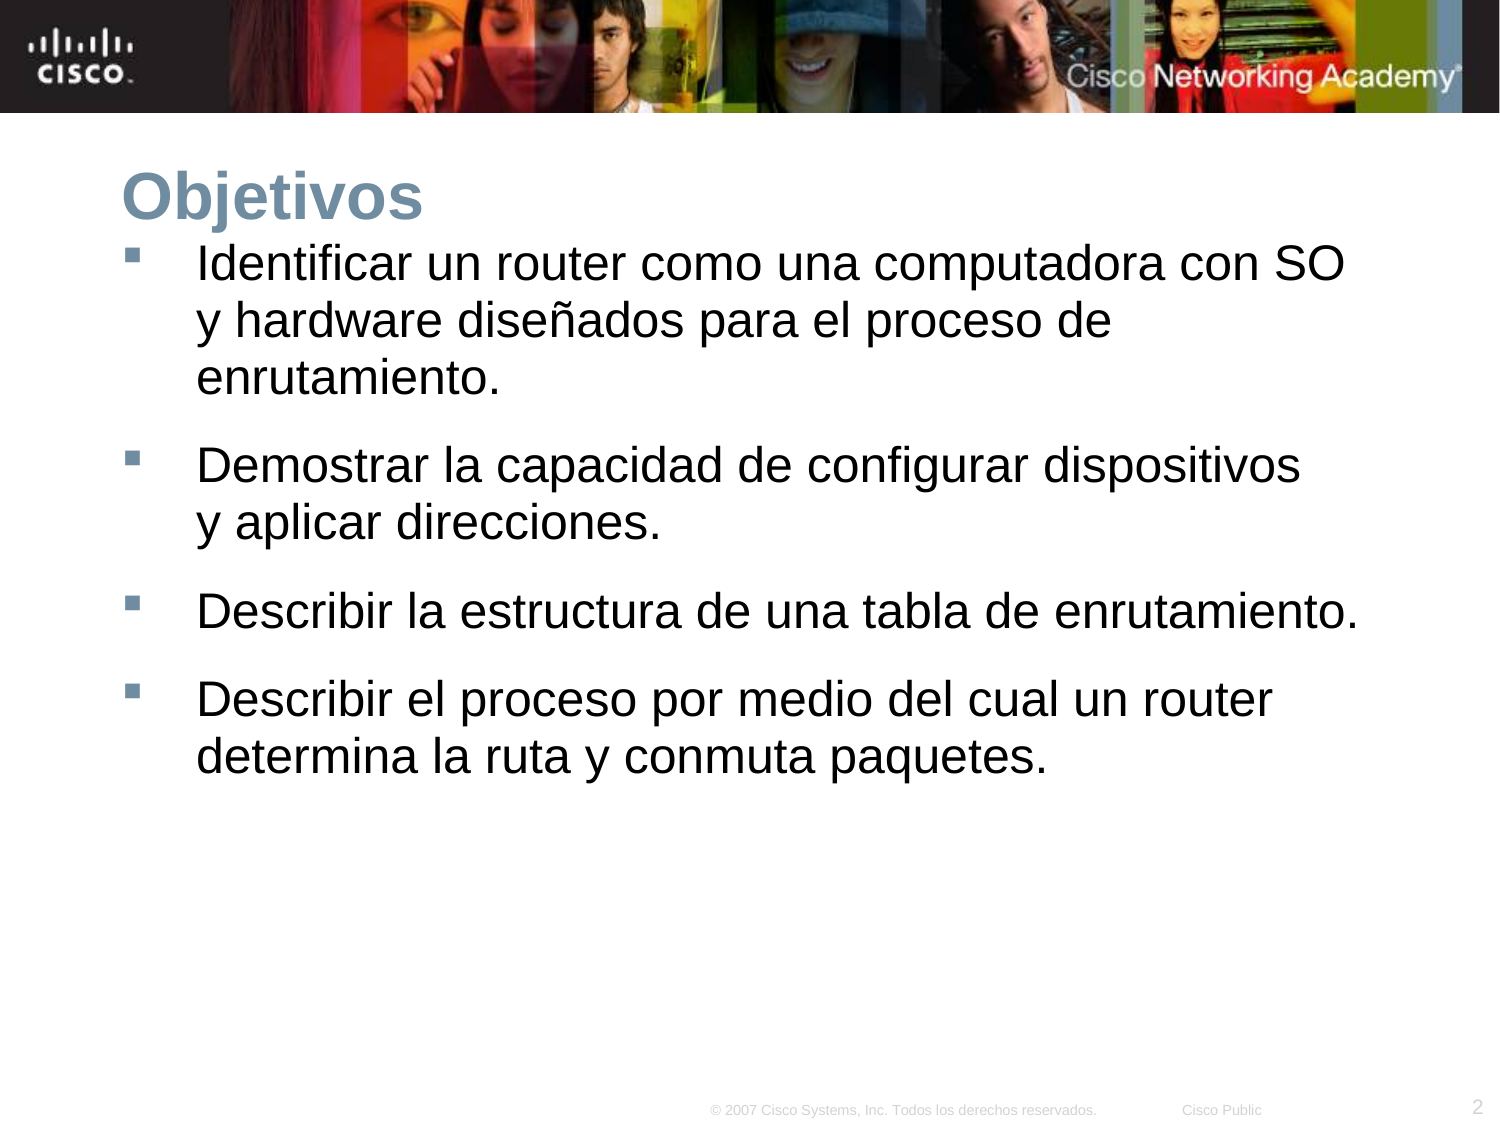

# Objetivos
Identificar un router como una computadora con SO
y hardware diseñados para el proceso de enrutamiento.
Demostrar la capacidad de configurar dispositivos
y aplicar direcciones.
Describir la estructura de una tabla de enrutamiento.
Describir el proceso por medio del cual un router determina la ruta y conmuta paquetes.